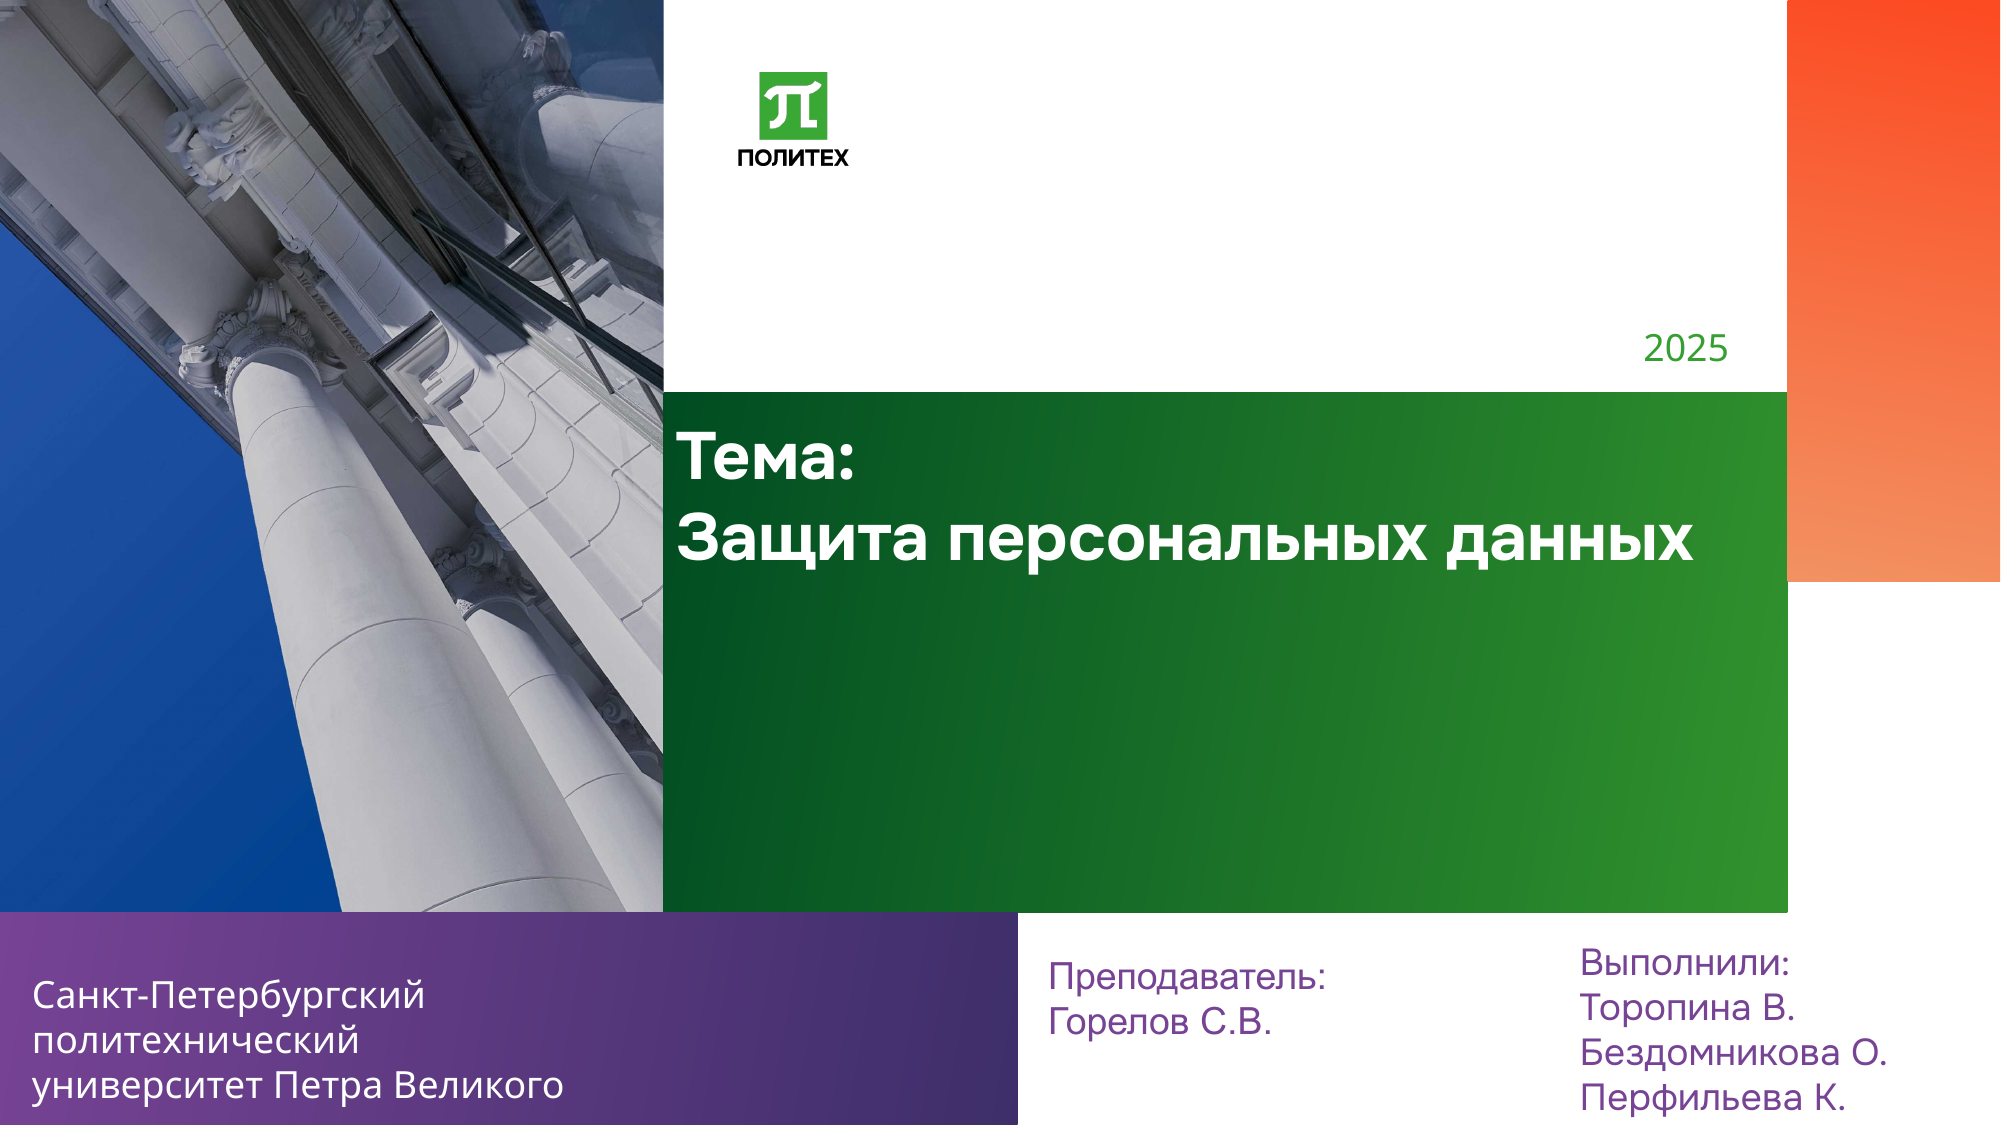

2025
Тема:
Защита персональных данных
Выполнили:
Торопина В.
Бездомникова О.
Перфильева К.
Преподаватель:
Горелов С.В.
Санкт-Петербургский политехнический университет Петра Великого
УПРАВЛЕНИЕ ПО СВЯЗЯМ
С ОБЩЕСТВЕННОСТЬЮ СПБПУ